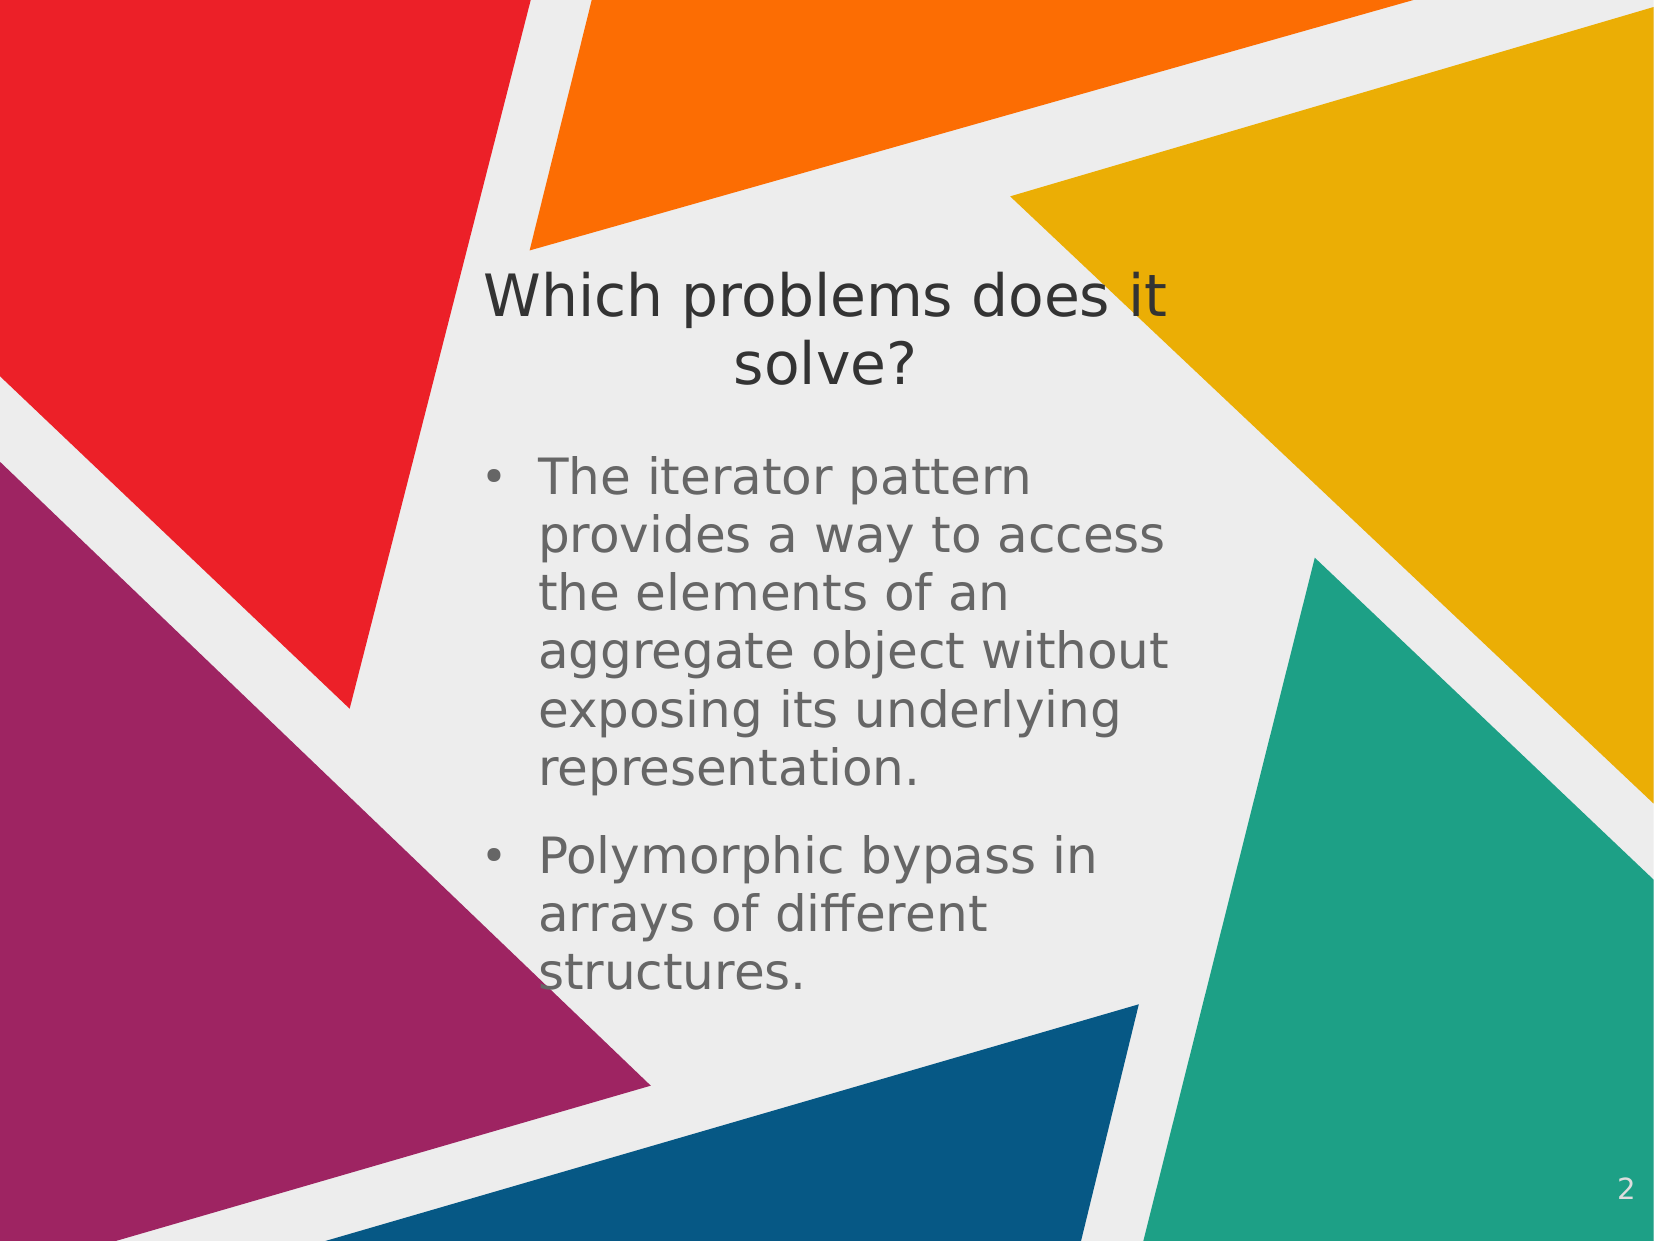

# Which problems does it solve?
The iterator pattern provides a way to access the elements of an aggregate object without exposing its underlying representation.
Polymorphic bypass in arrays of different structures.
2